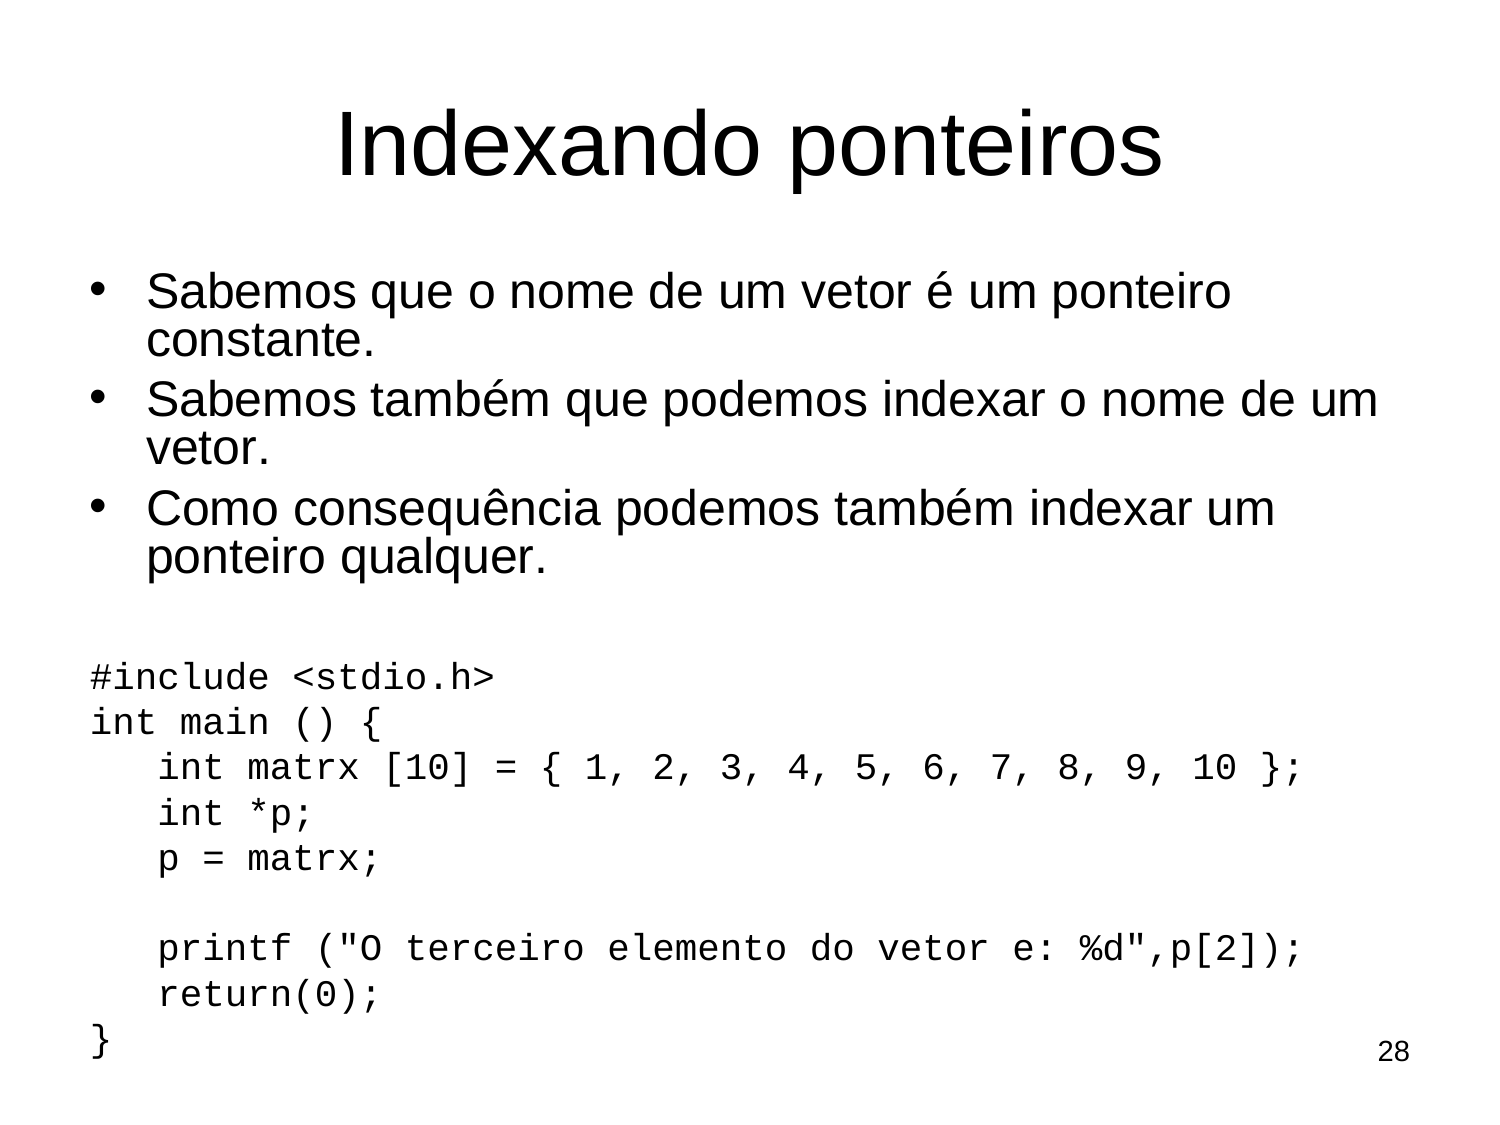

# Indexando ponteiros
Sabemos que o nome de um vetor é um ponteiro constante.
Sabemos também que podemos indexar o nome de um vetor.
Como consequência podemos também indexar um ponteiro qualquer.
#include <stdio.h>
int main () {
 int matrx [10] = { 1, 2, 3, 4, 5, 6, 7, 8, 9, 10 };
 int *p;
 p = matrx;
 printf ("O terceiro elemento do vetor e: %d",p[2]);
 return(0);
}
28